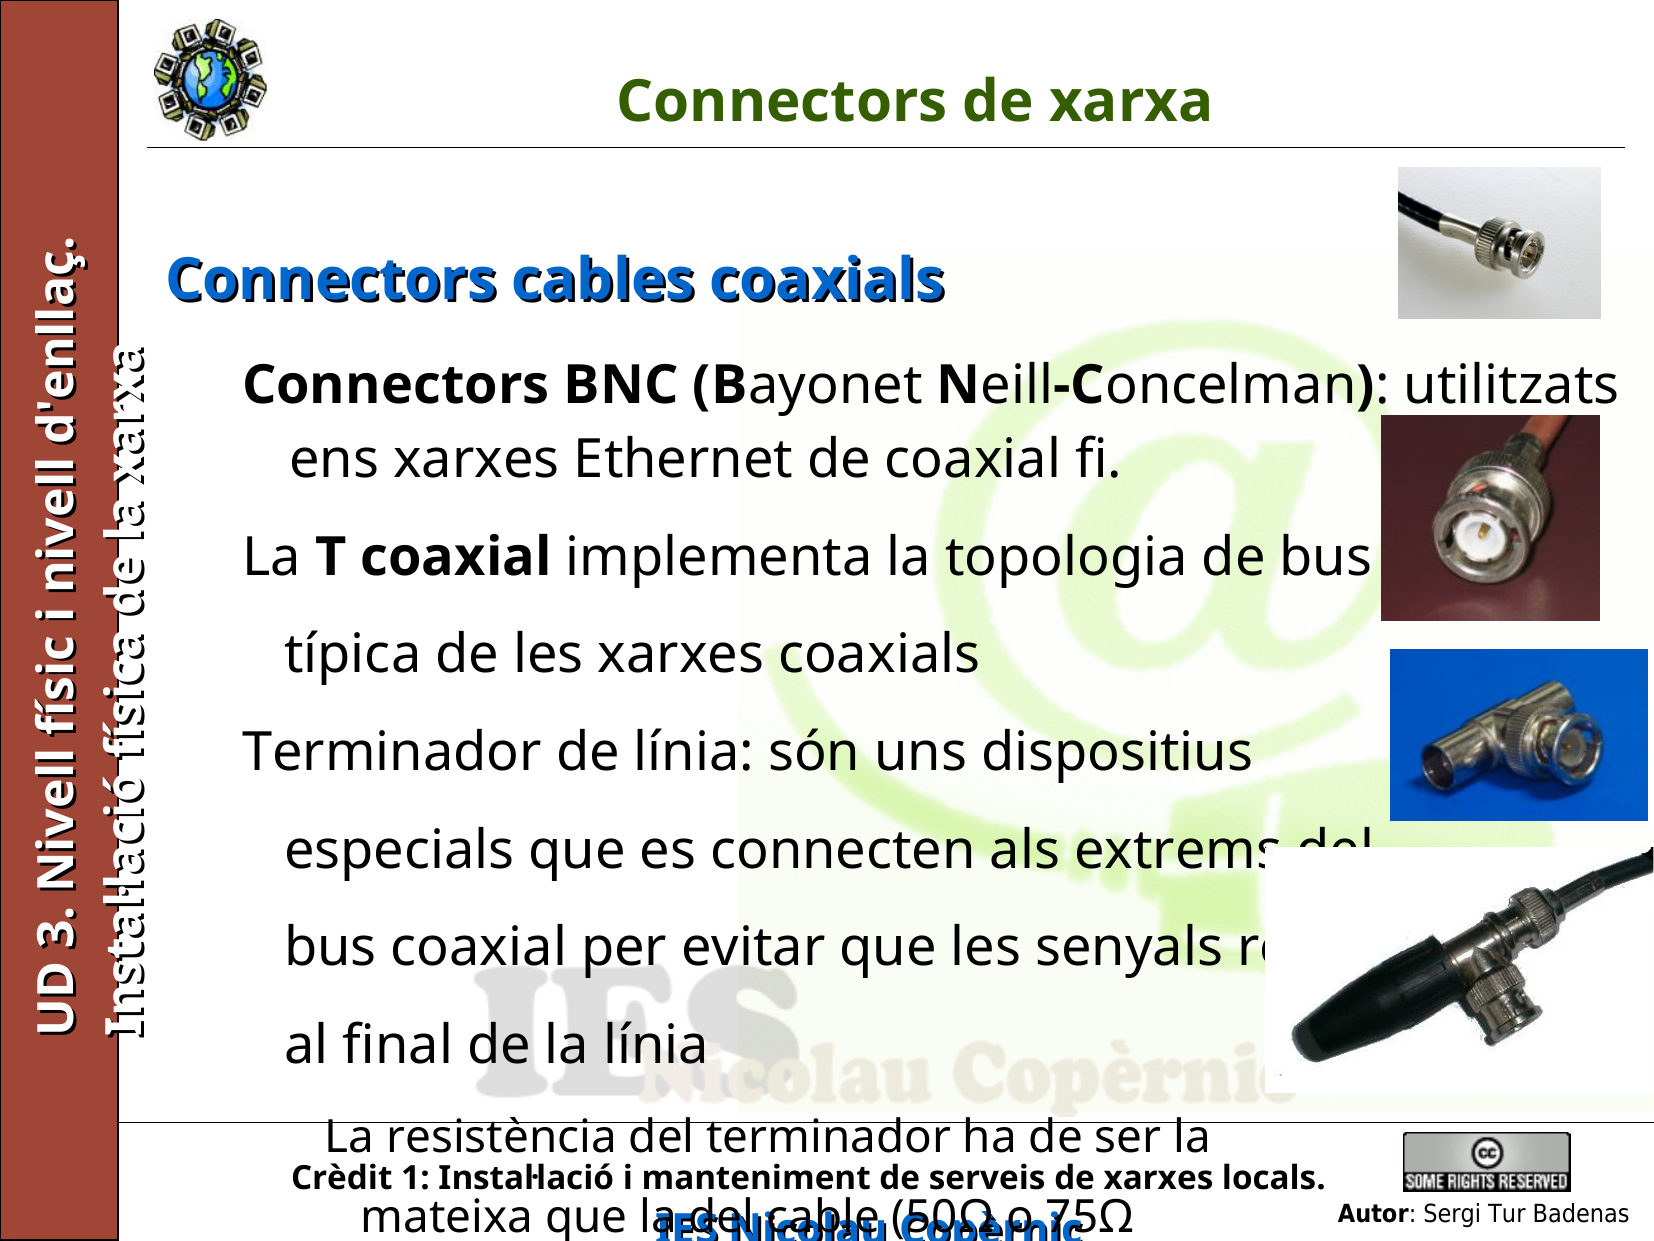

# Connectors de xarxa
Connectors cables coaxials
Connectors BNC (Bayonet Neill-Concelman): utilitzats ens xarxes Ethernet de coaxial fi.
La T coaxial implementa la topologia de bus
 típica de les xarxes coaxials
Terminador de línia: són uns dispositius
 especials que es connecten als extrems del
 bus coaxial per evitar que les senyals rebotin
 al final de la línia
La resistència del terminador ha de ser la
 mateixa que la del cable (50Ω o 75Ω
 típicament)